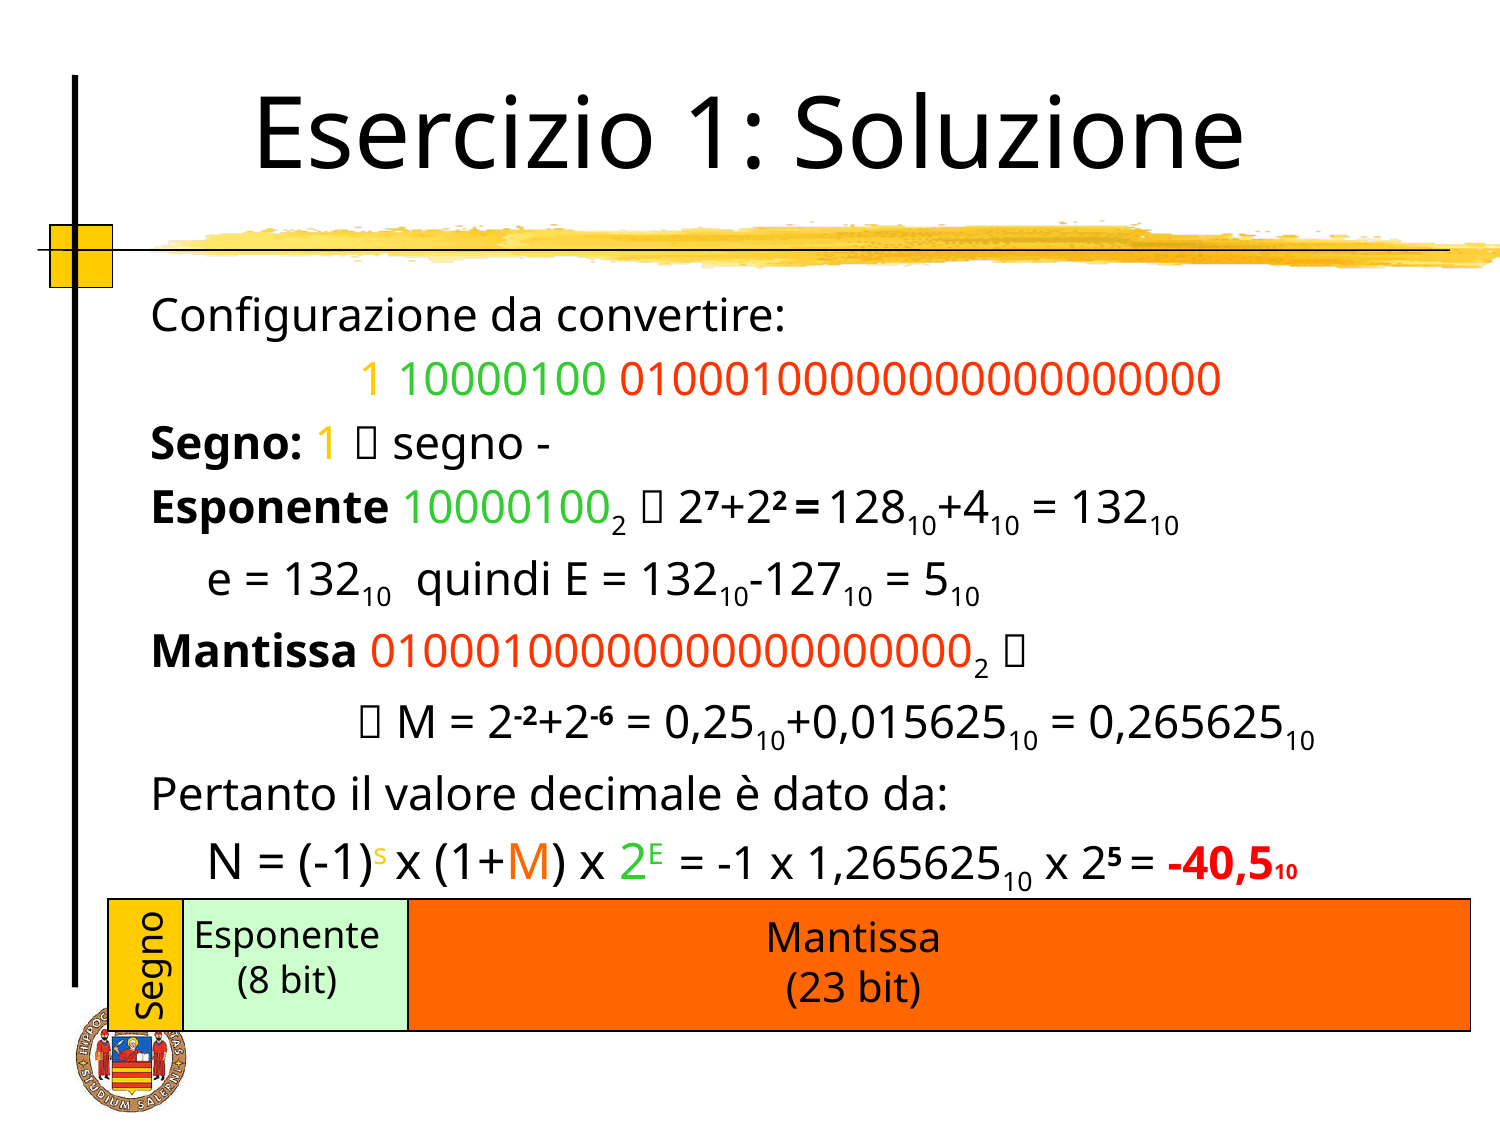

Esercizio 1: Soluzione
# Configurazione da convertire:
1 10000100 01000100000000000000000
Segno: 1  segno -
Esponente 100001002  27+22 = 12810+410 = 13210
	e = 13210 quindi E = 13210-12710 = 510
Mantissa 010001000000000000000002 
		 M = 2-2+2-6 = 0,2510+0,01562510 = 0,26562510
Pertanto il valore decimale è dato da:
	N = (-1)s x (1+M) x 2E = -1 x 1,26562510 x 25 = -40,510
Esponente
(8 bit)
Mantissa
(23 bit)
Segno